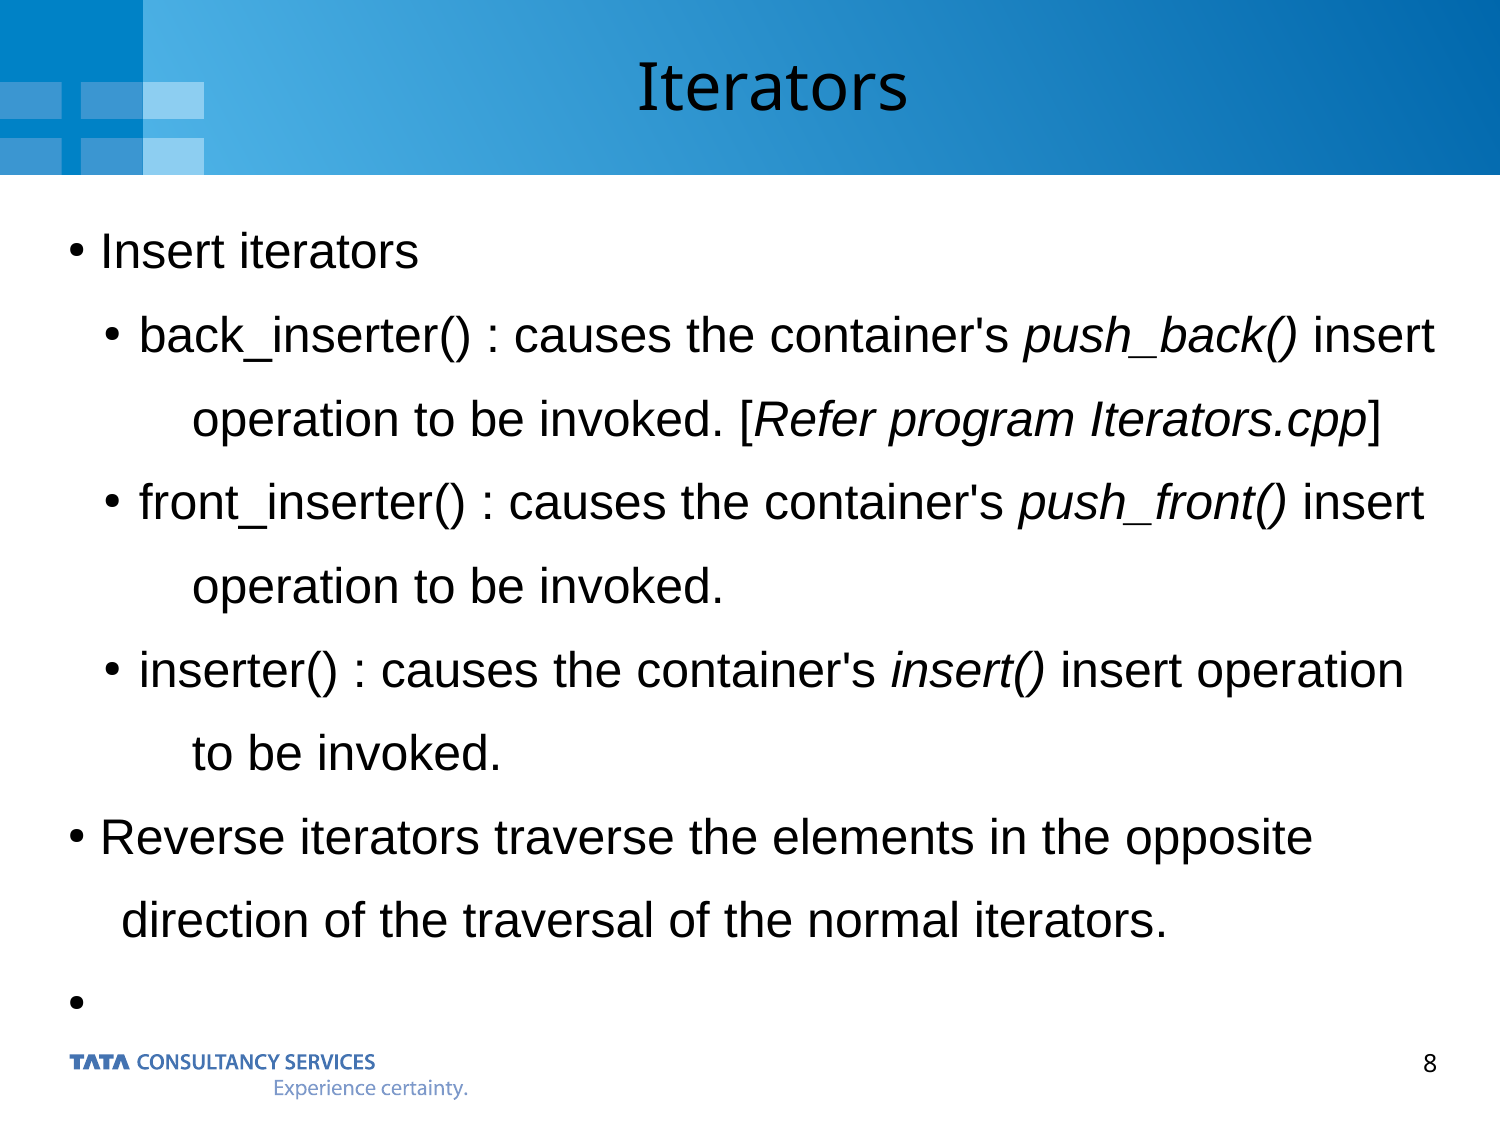

Iterators
 Insert iterators
back_inserter() : causes the container's push_back() insert operation to be invoked. [Refer program Iterators.cpp]
front_inserter() : causes the container's push_front() insert operation to be invoked.
inserter() : causes the container's insert() insert operation to be invoked.
 Reverse iterators traverse the elements in the opposite direction of the traversal of the normal iterators.